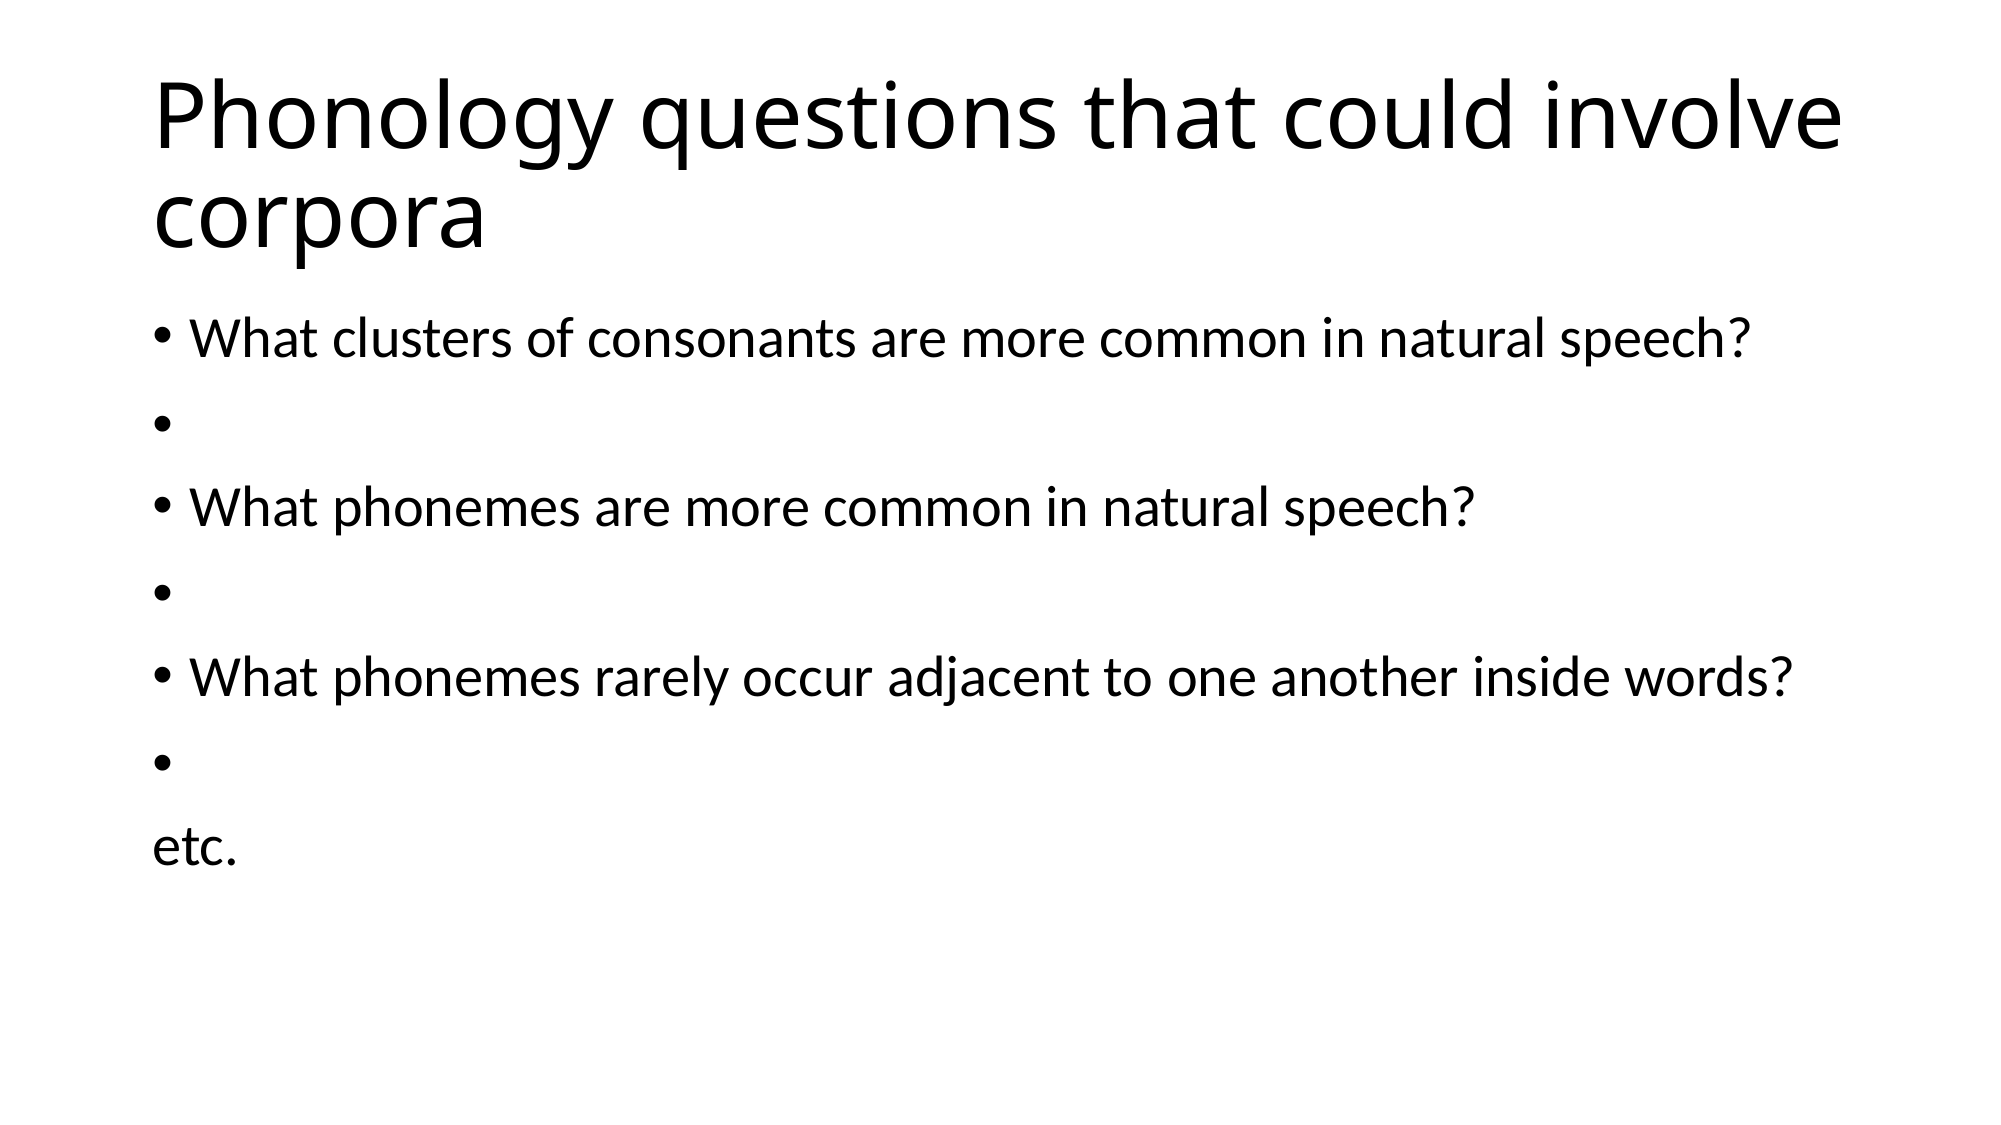

# Phonology questions that could involve corpora
What clusters of consonants are more common in natural speech?
What phonemes are more common in natural speech?
What phonemes rarely occur adjacent to one another inside words?
etc.